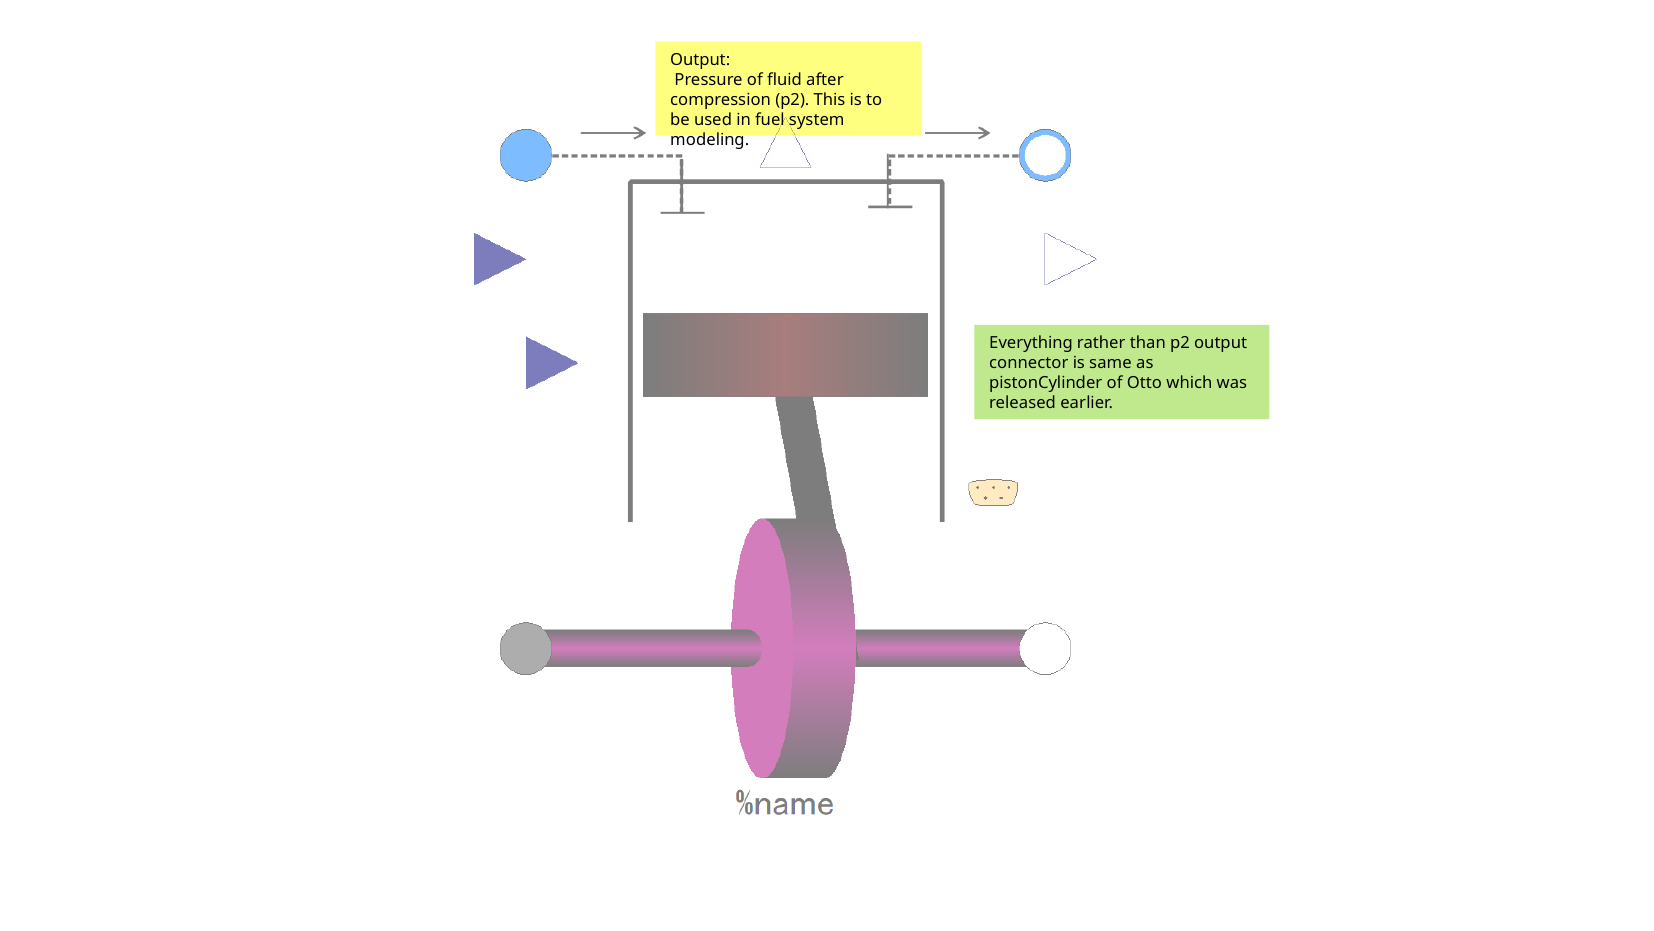

Output:
 Pressure of fluid after compression (p2). This is to be used in fuel system modeling.
Everything rather than p2 output connector is same as pistonCylinder of Otto which was released earlier.